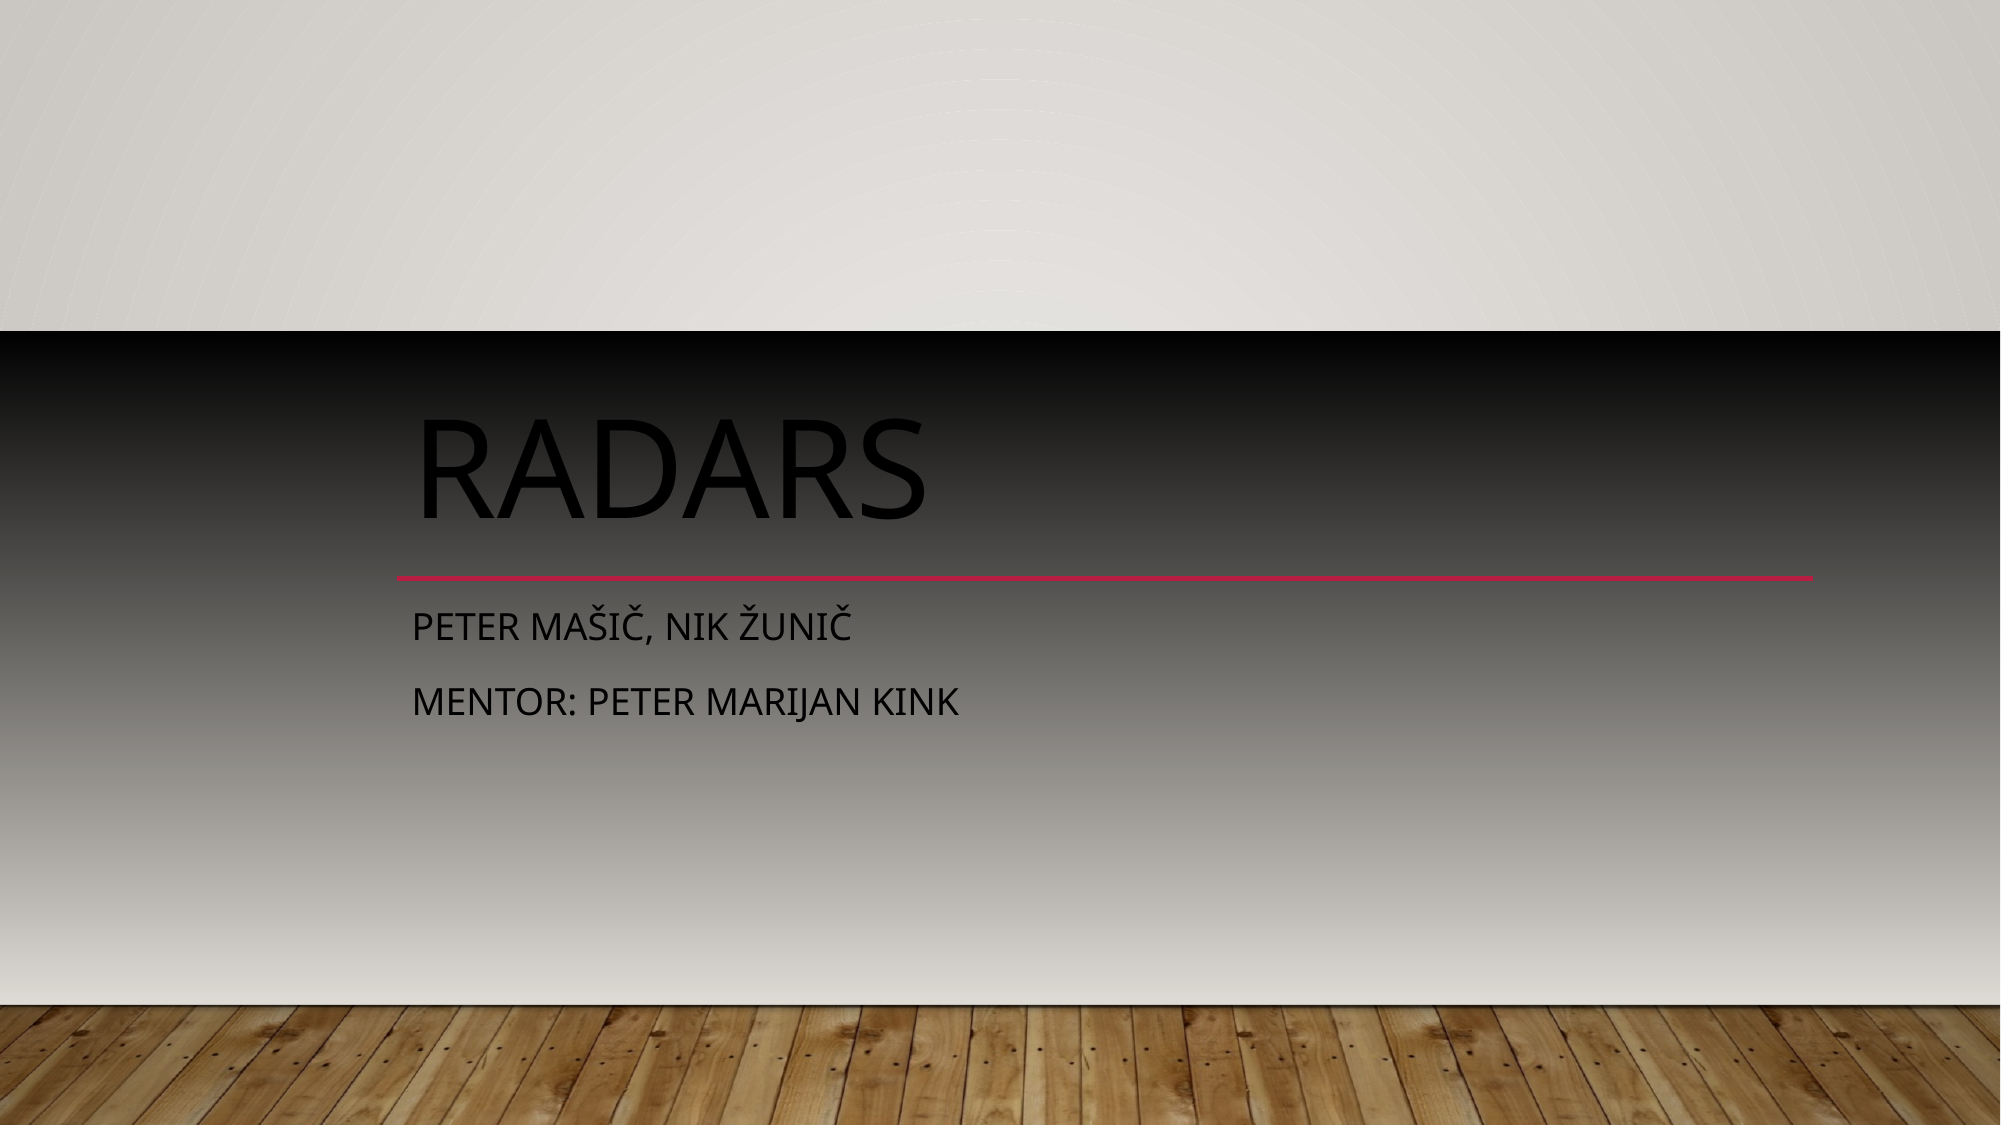

# RADARs
Peter mašič, nik žunič
Mentor: peter marijan kink